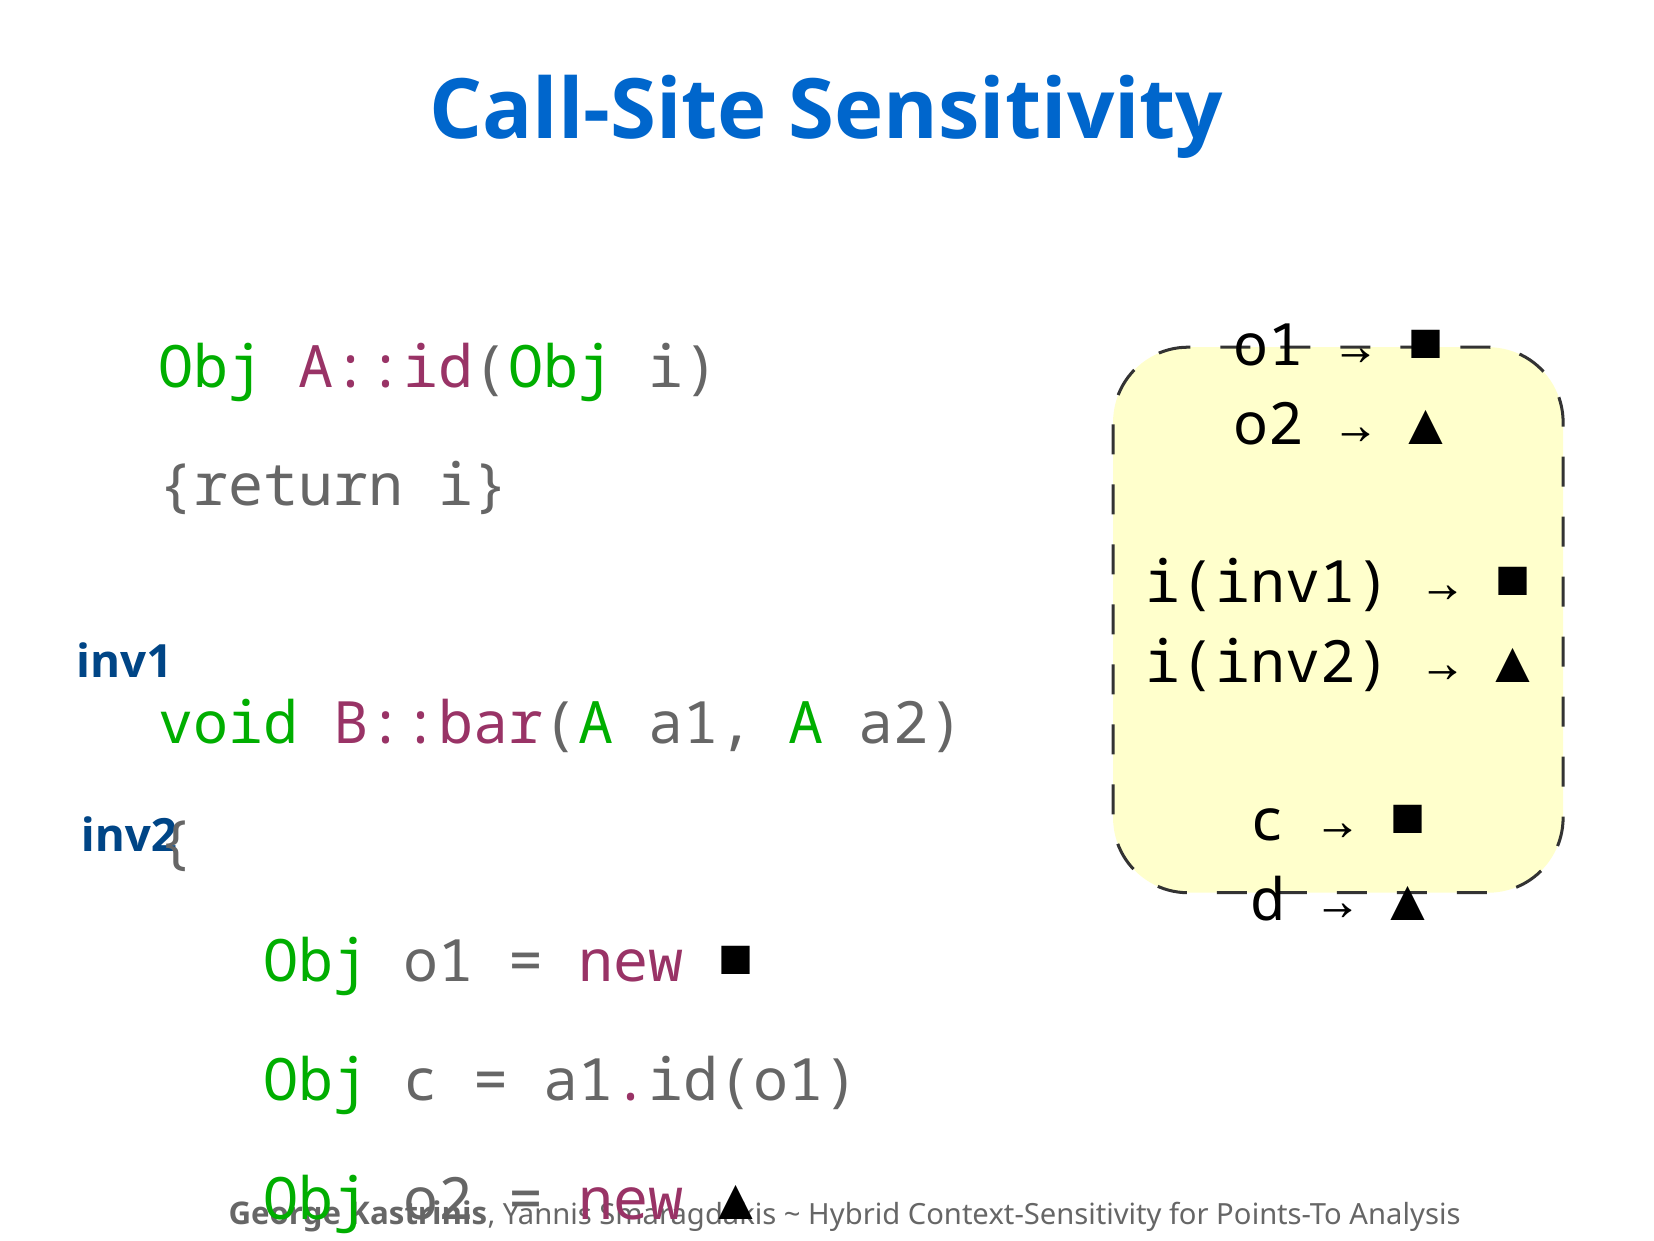

Call-Site Sensitivity
Obj A::id(Obj i) {return i}
void B::bar(A a1, A a2) {
 Obj o1 = new ■
 Obj c = a1.id(o1)
 Obj o2 = new ▲
 Obj d = a2.id(o2)
}
o1 → ■
o2 → ▲
i(inv1) → ■
i(inv2) → ▲
c → ■
d → ▲
inv1
inv2